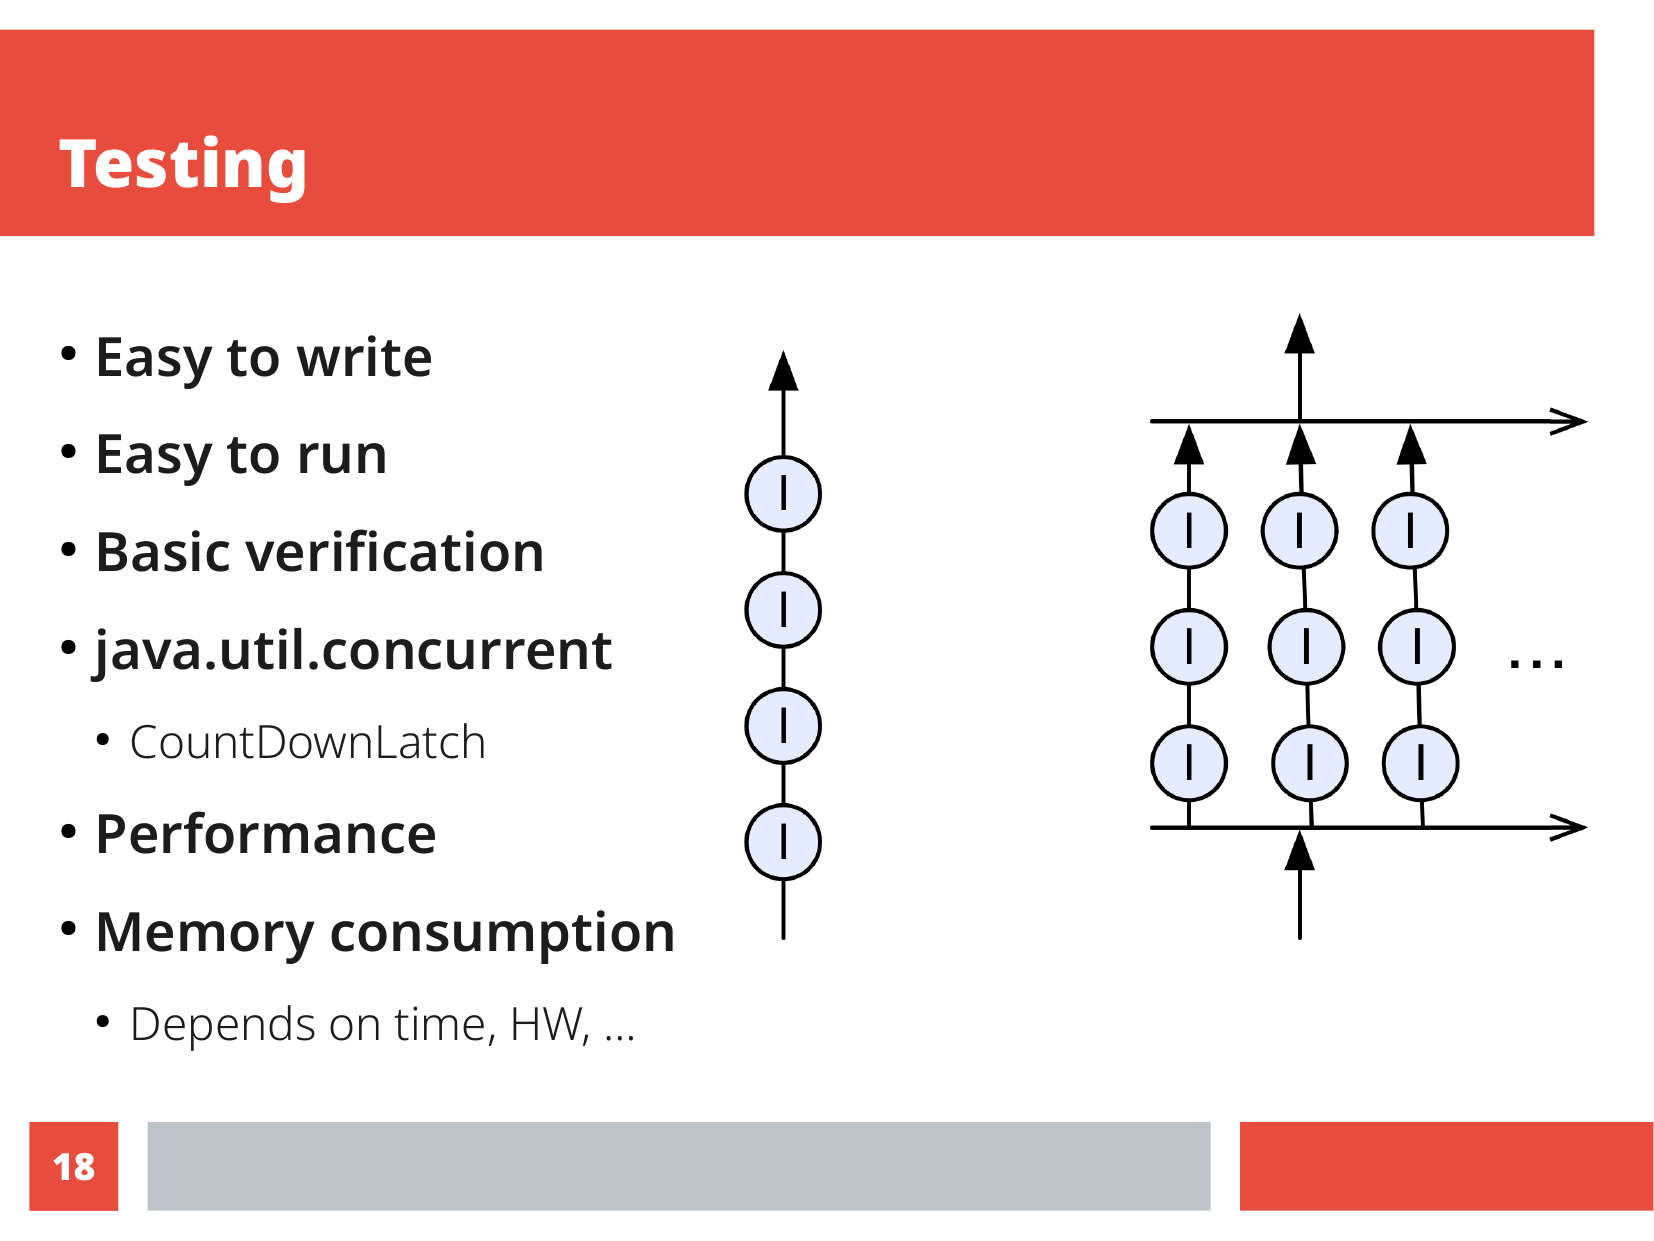

# Testing
Easy to write
Easy to run
Basic verification
java.util.concurrent
CountDownLatch
Performance
Memory consumption
Depends on time, HW, …
18